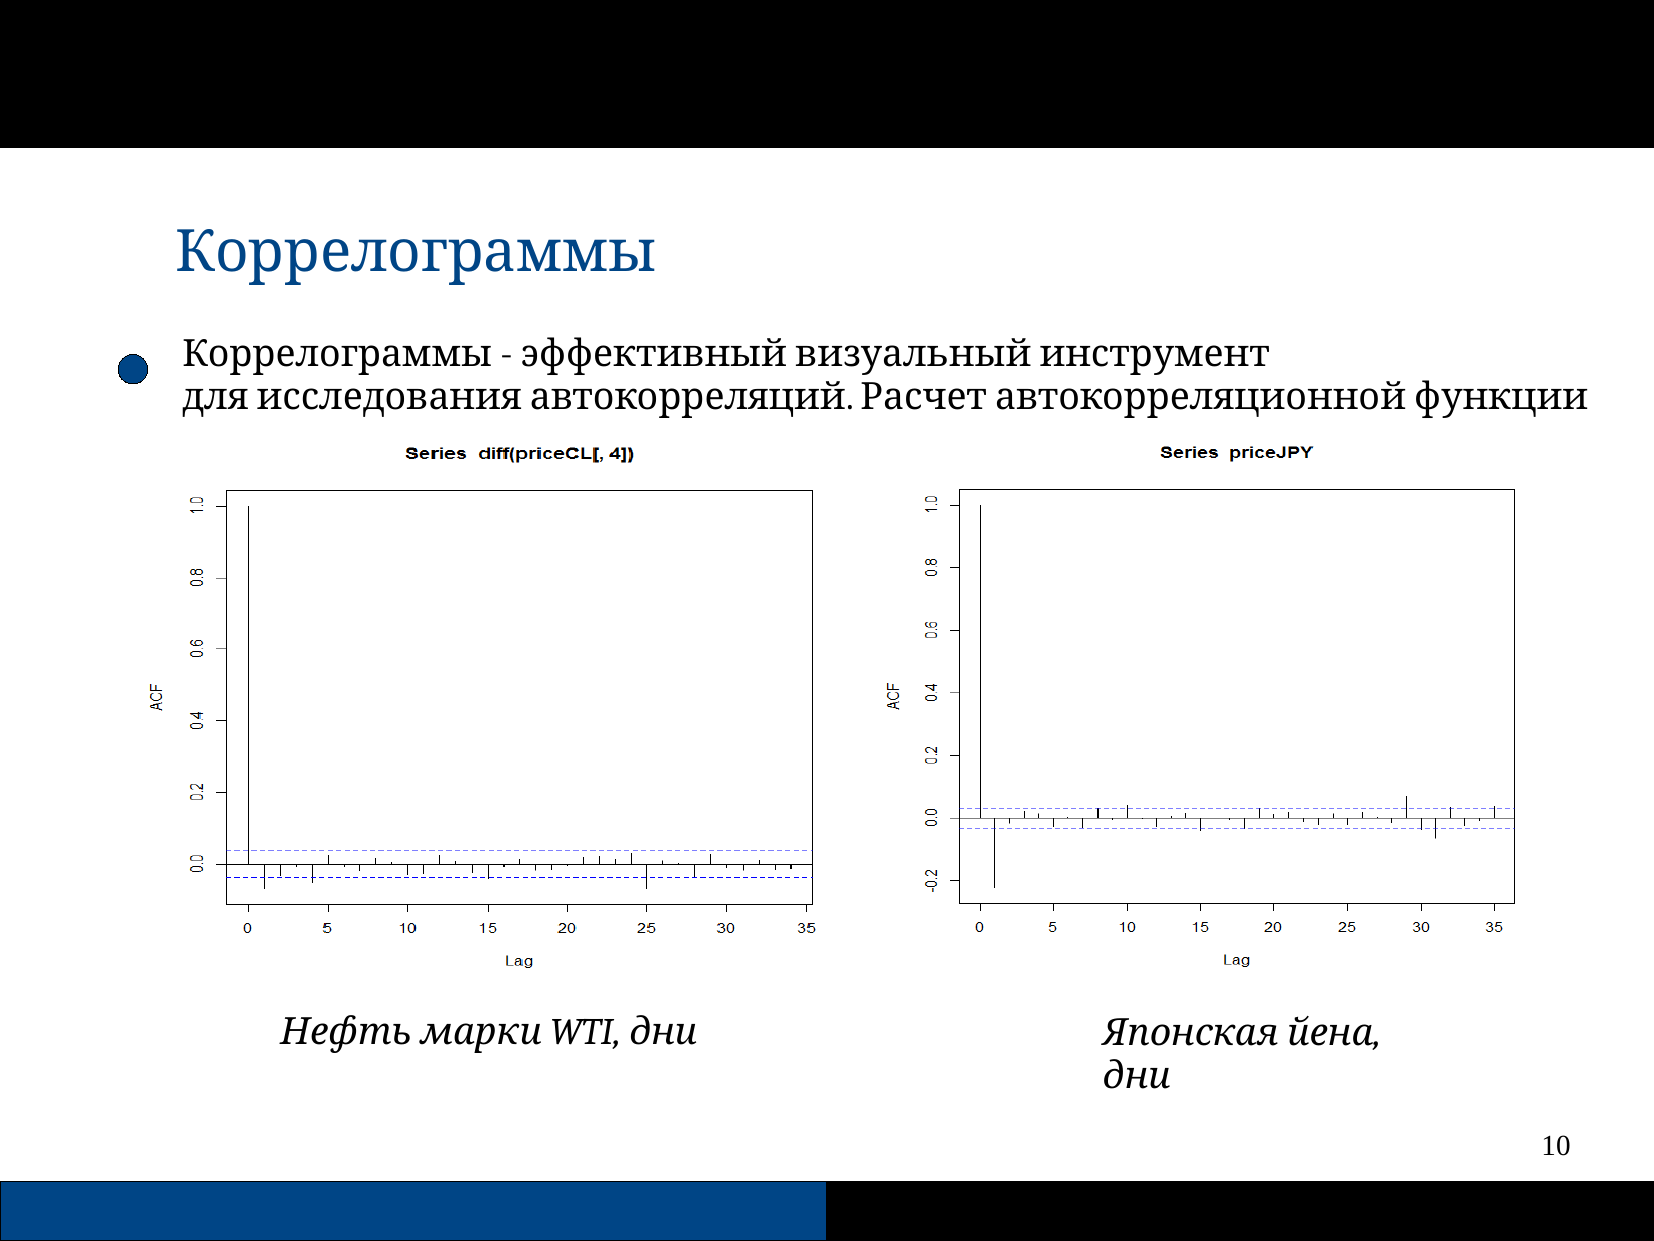

Коррелограммы
Коррелограммы - эффективный визуальный инструмент
для исследования автокорреляций. Расчет автокорреляционной функции
Нефть марки WTI, дни
Японская йена, дни
10